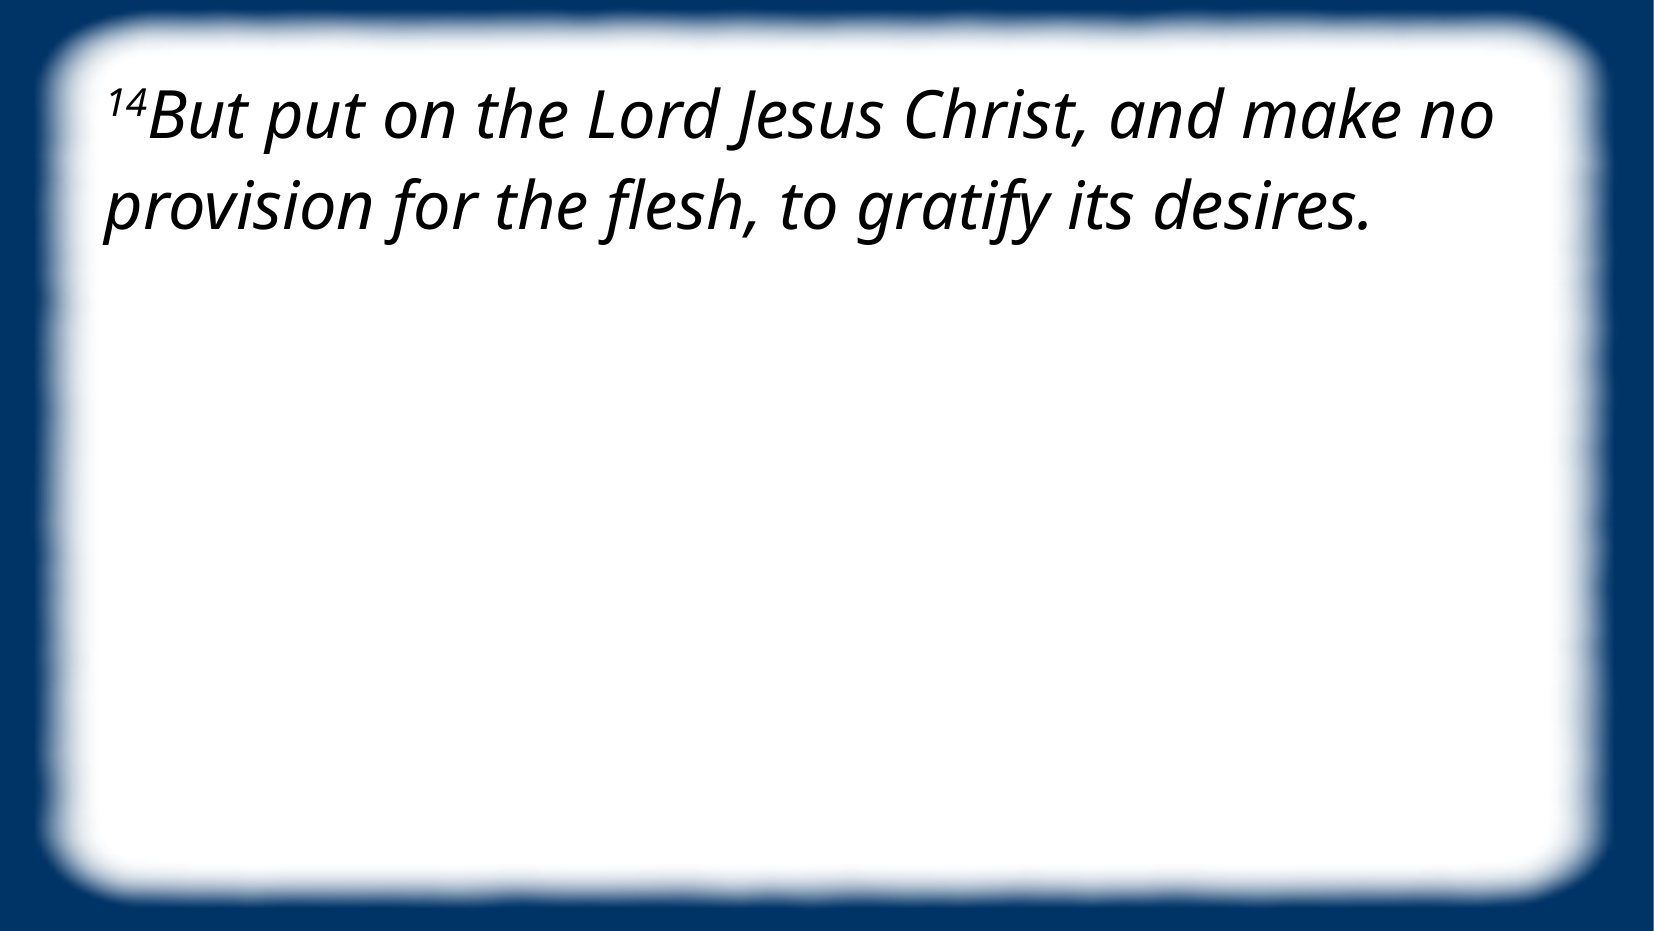

14But put on the Lord Jesus Christ, and make no provision for the flesh, to gratify its desires.